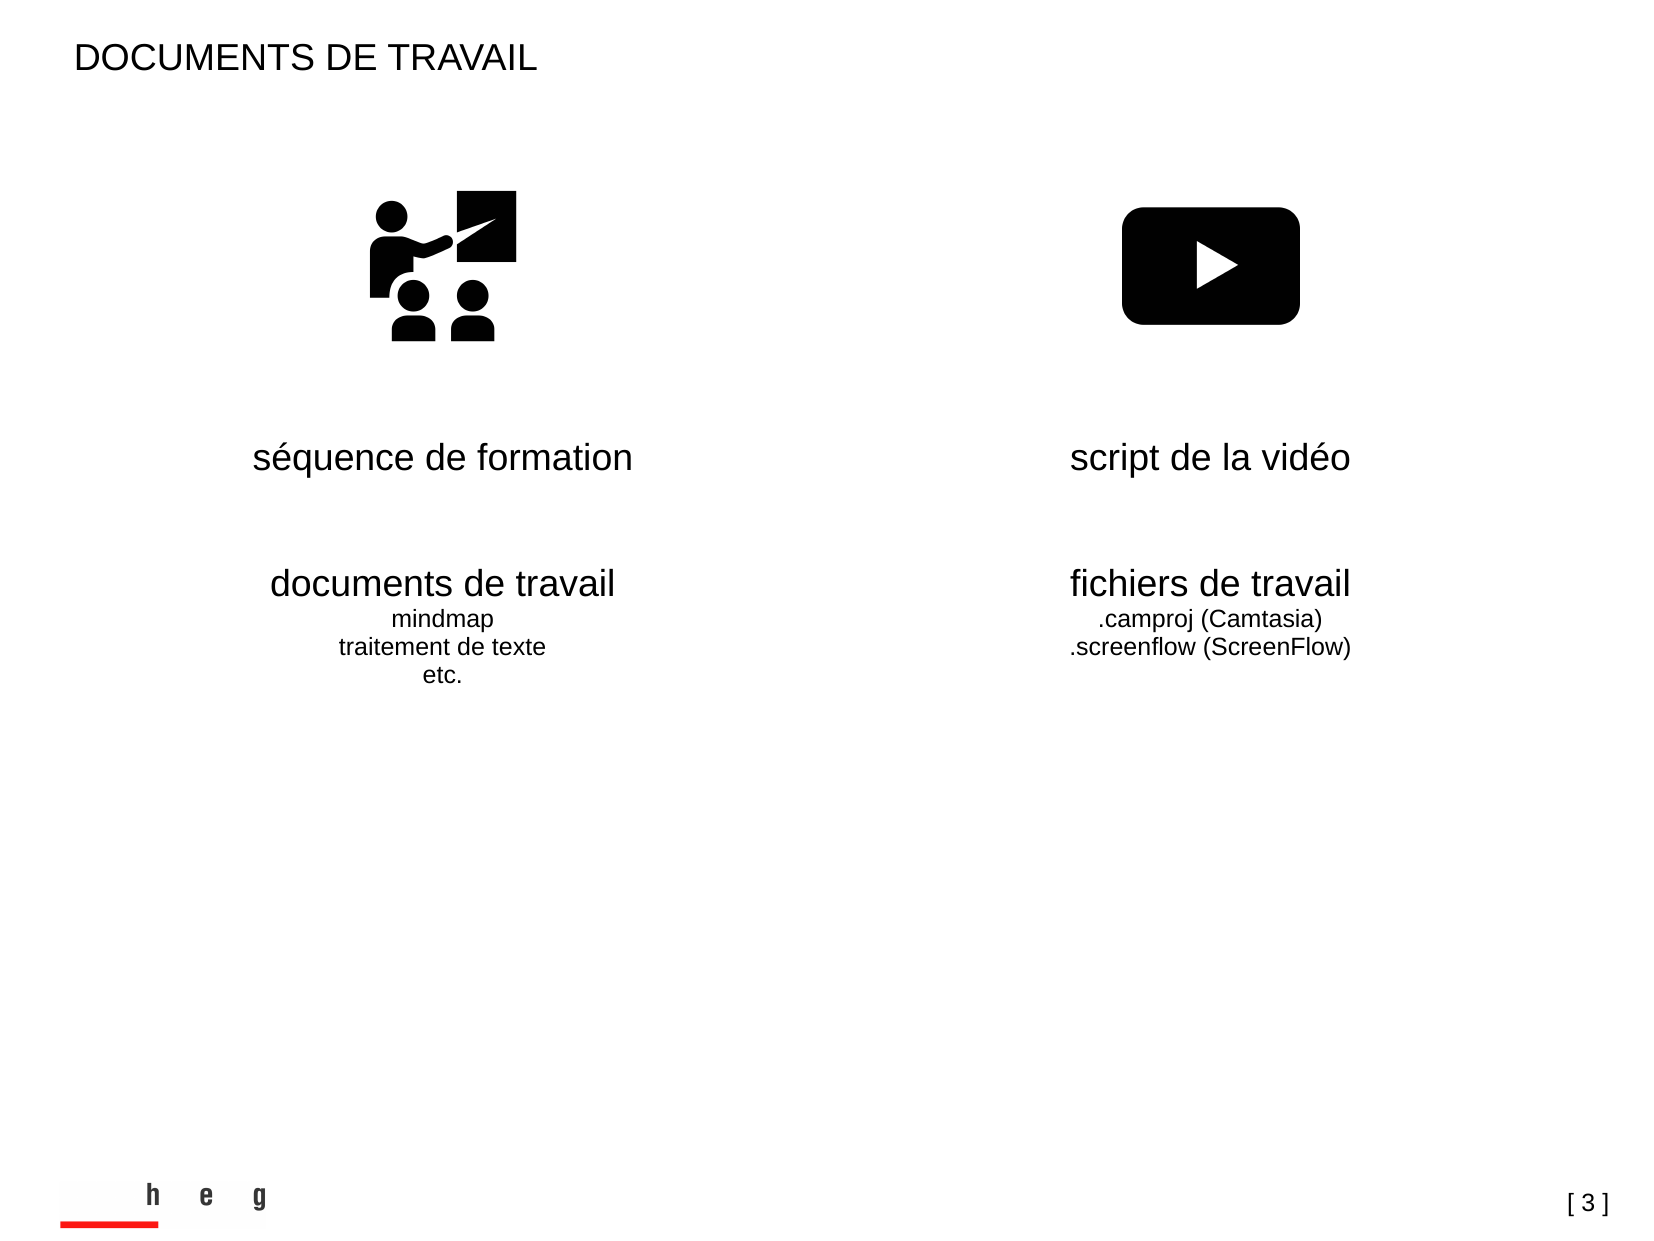

DOCUMENTS DE TRAVAIL
séquence de formation
documents de travail
mindmap
traitement de texte
etc.
script de la vidéo
fichiers de travail
.camproj (Camtasia)
.screenflow (ScreenFlow)